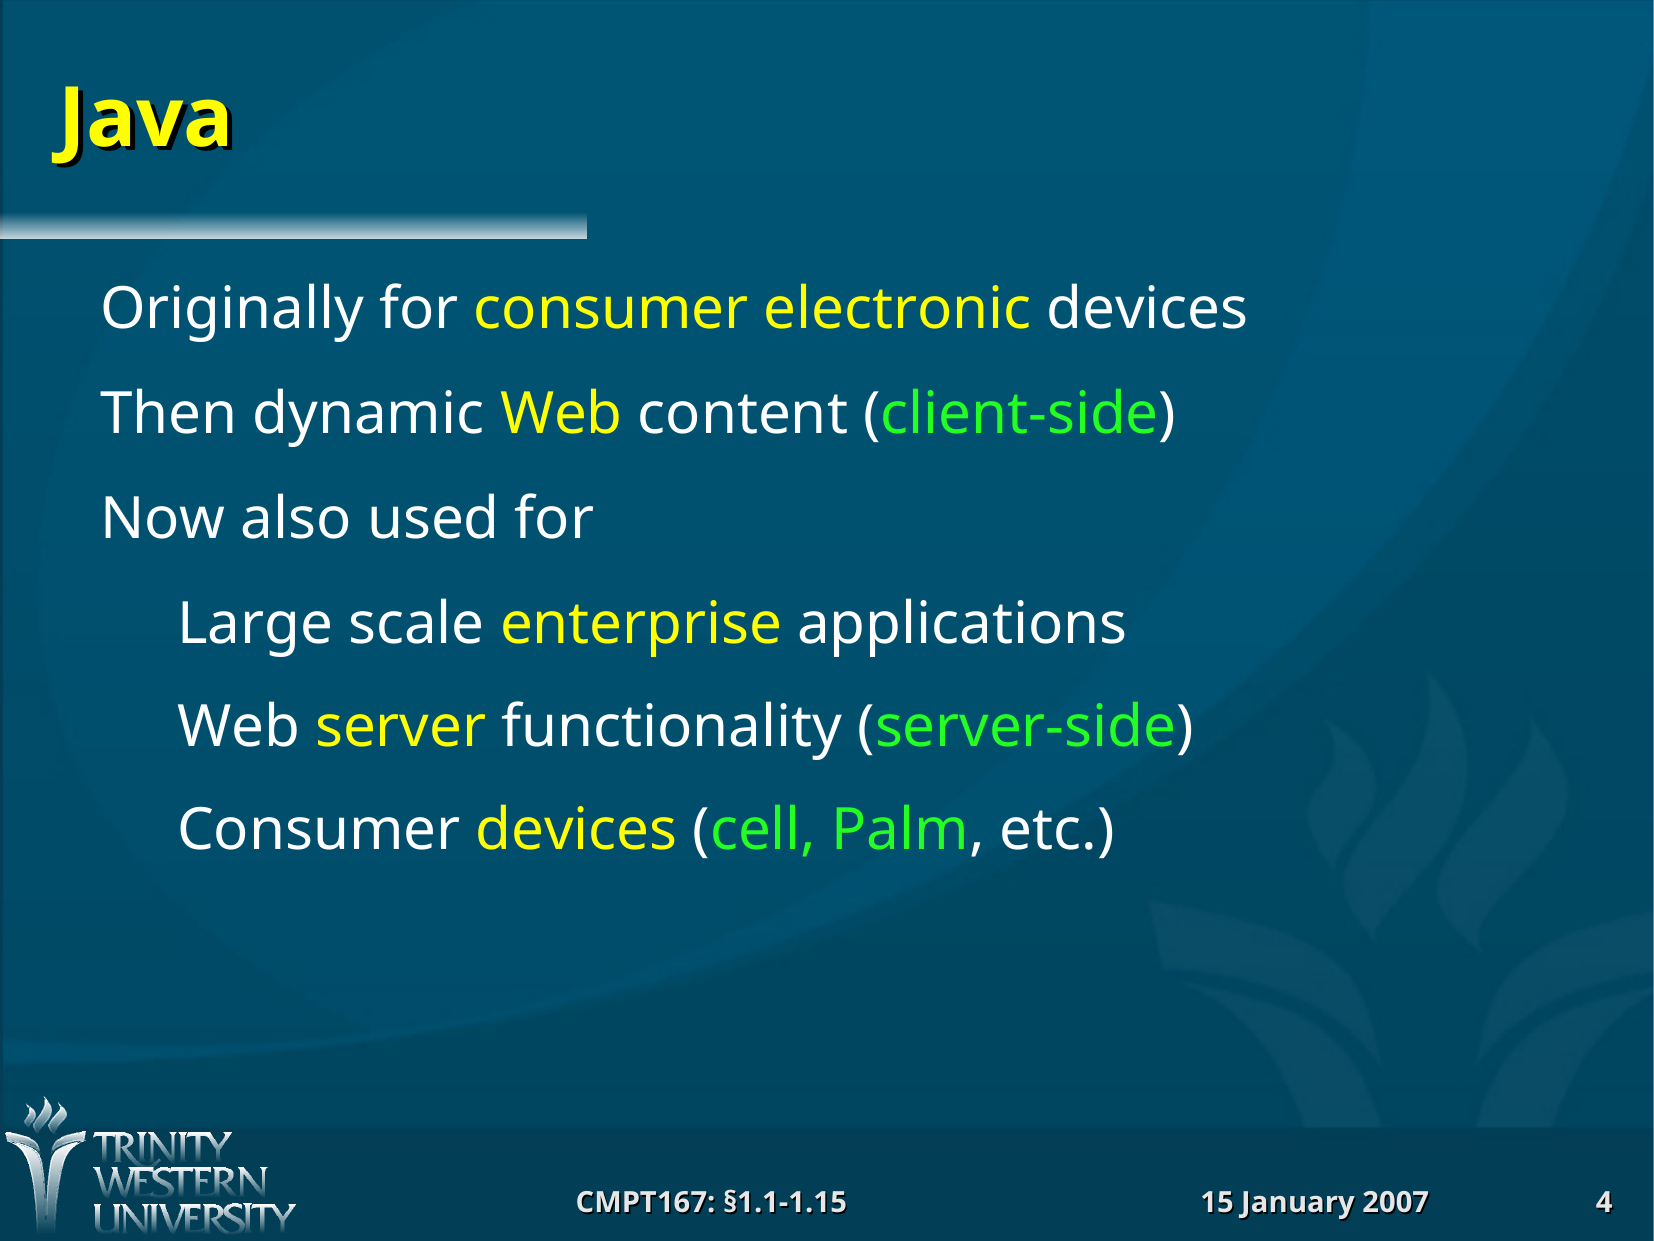

# Java
Originally for consumer electronic devices
Then dynamic Web content (client-side)
Now also used for
Large scale enterprise applications
Web server functionality (server-side)
Consumer devices (cell, Palm, etc.)
CMPT167: §1.1-1.15
15 January 2007
4